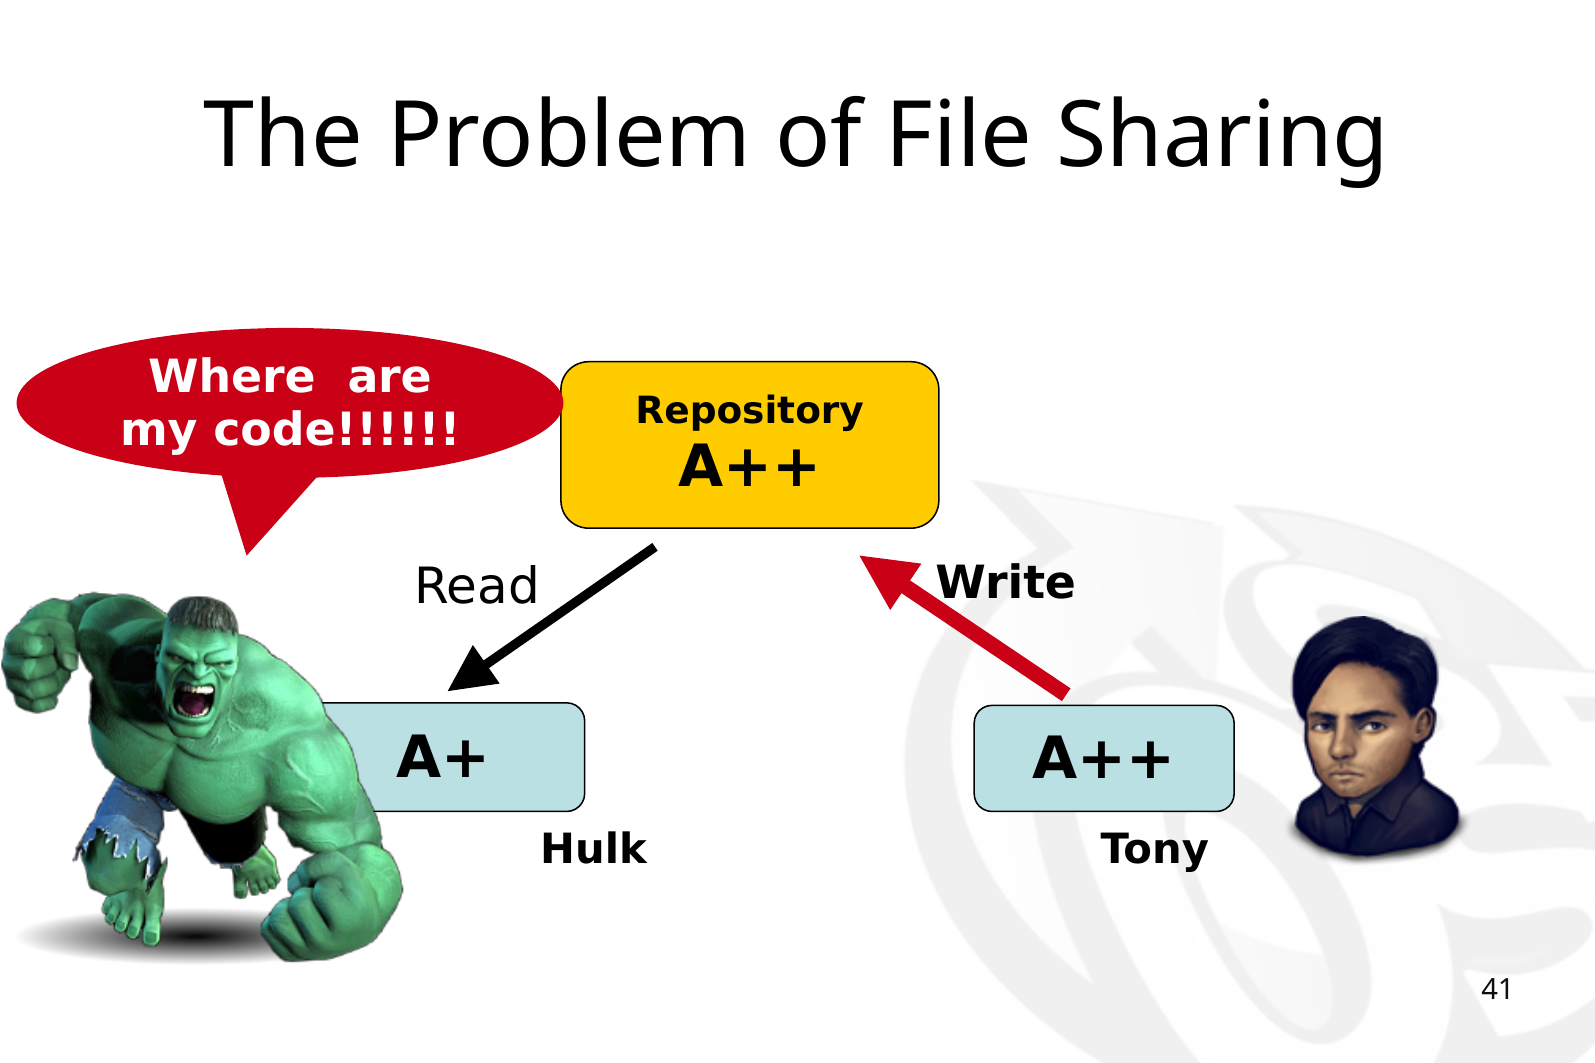

# The Problem of File Sharing
Where are my code!!!!!!
Repository
A++
Read
A+
A++
 Hulk	 Tony
Write
41